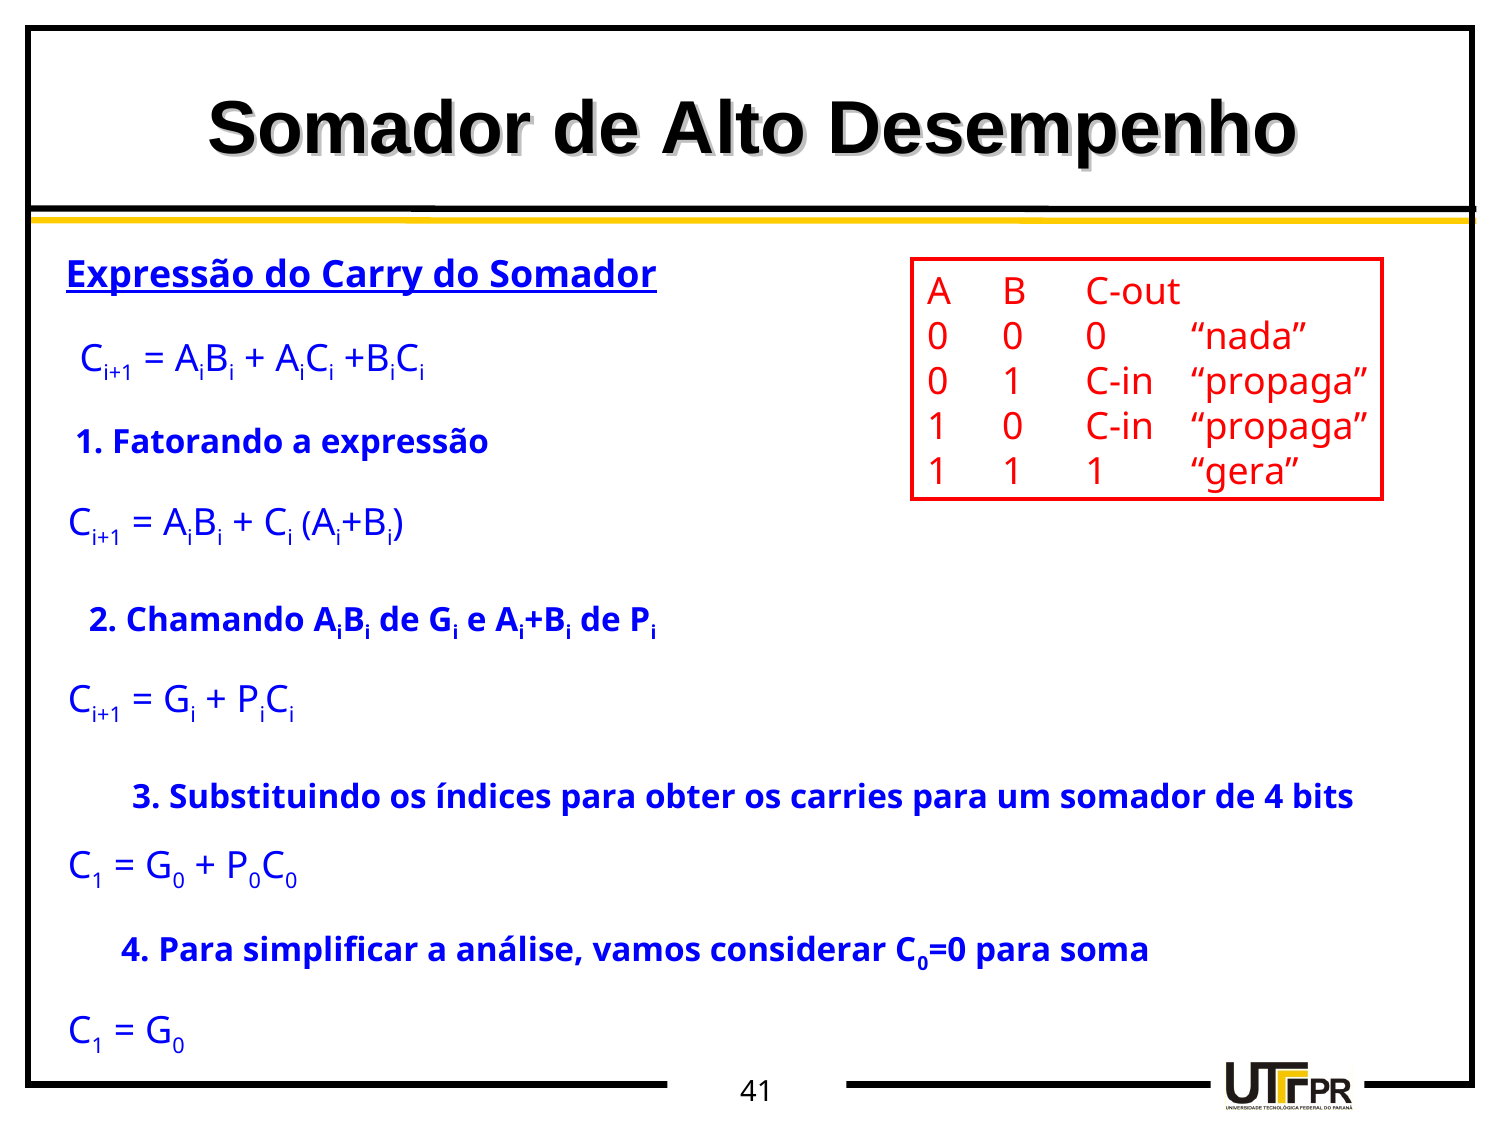

# Somador de Alto Desempenho
Expressão do Carry do Somador
A	B	C-out
0	0	0	“nada”
0	1	C-in	“propaga”
1	0	C-in	“propaga”
1	1	1	“gera”
Ci+1 = AiBi + AiCi +BiCi
1. Fatorando a expressão
Ci+1 = AiBi + Ci (Ai+Bi)
2. Chamando AiBi de Gi e Ai+Bi de Pi
Ci+1 = Gi + PiCi
3. Substituindo os índices para obter os carries para um somador de 4 bits
C1 = G0 + P0C0
4. Para simplificar a análise, vamos considerar C0=0 para soma
C1 = G0